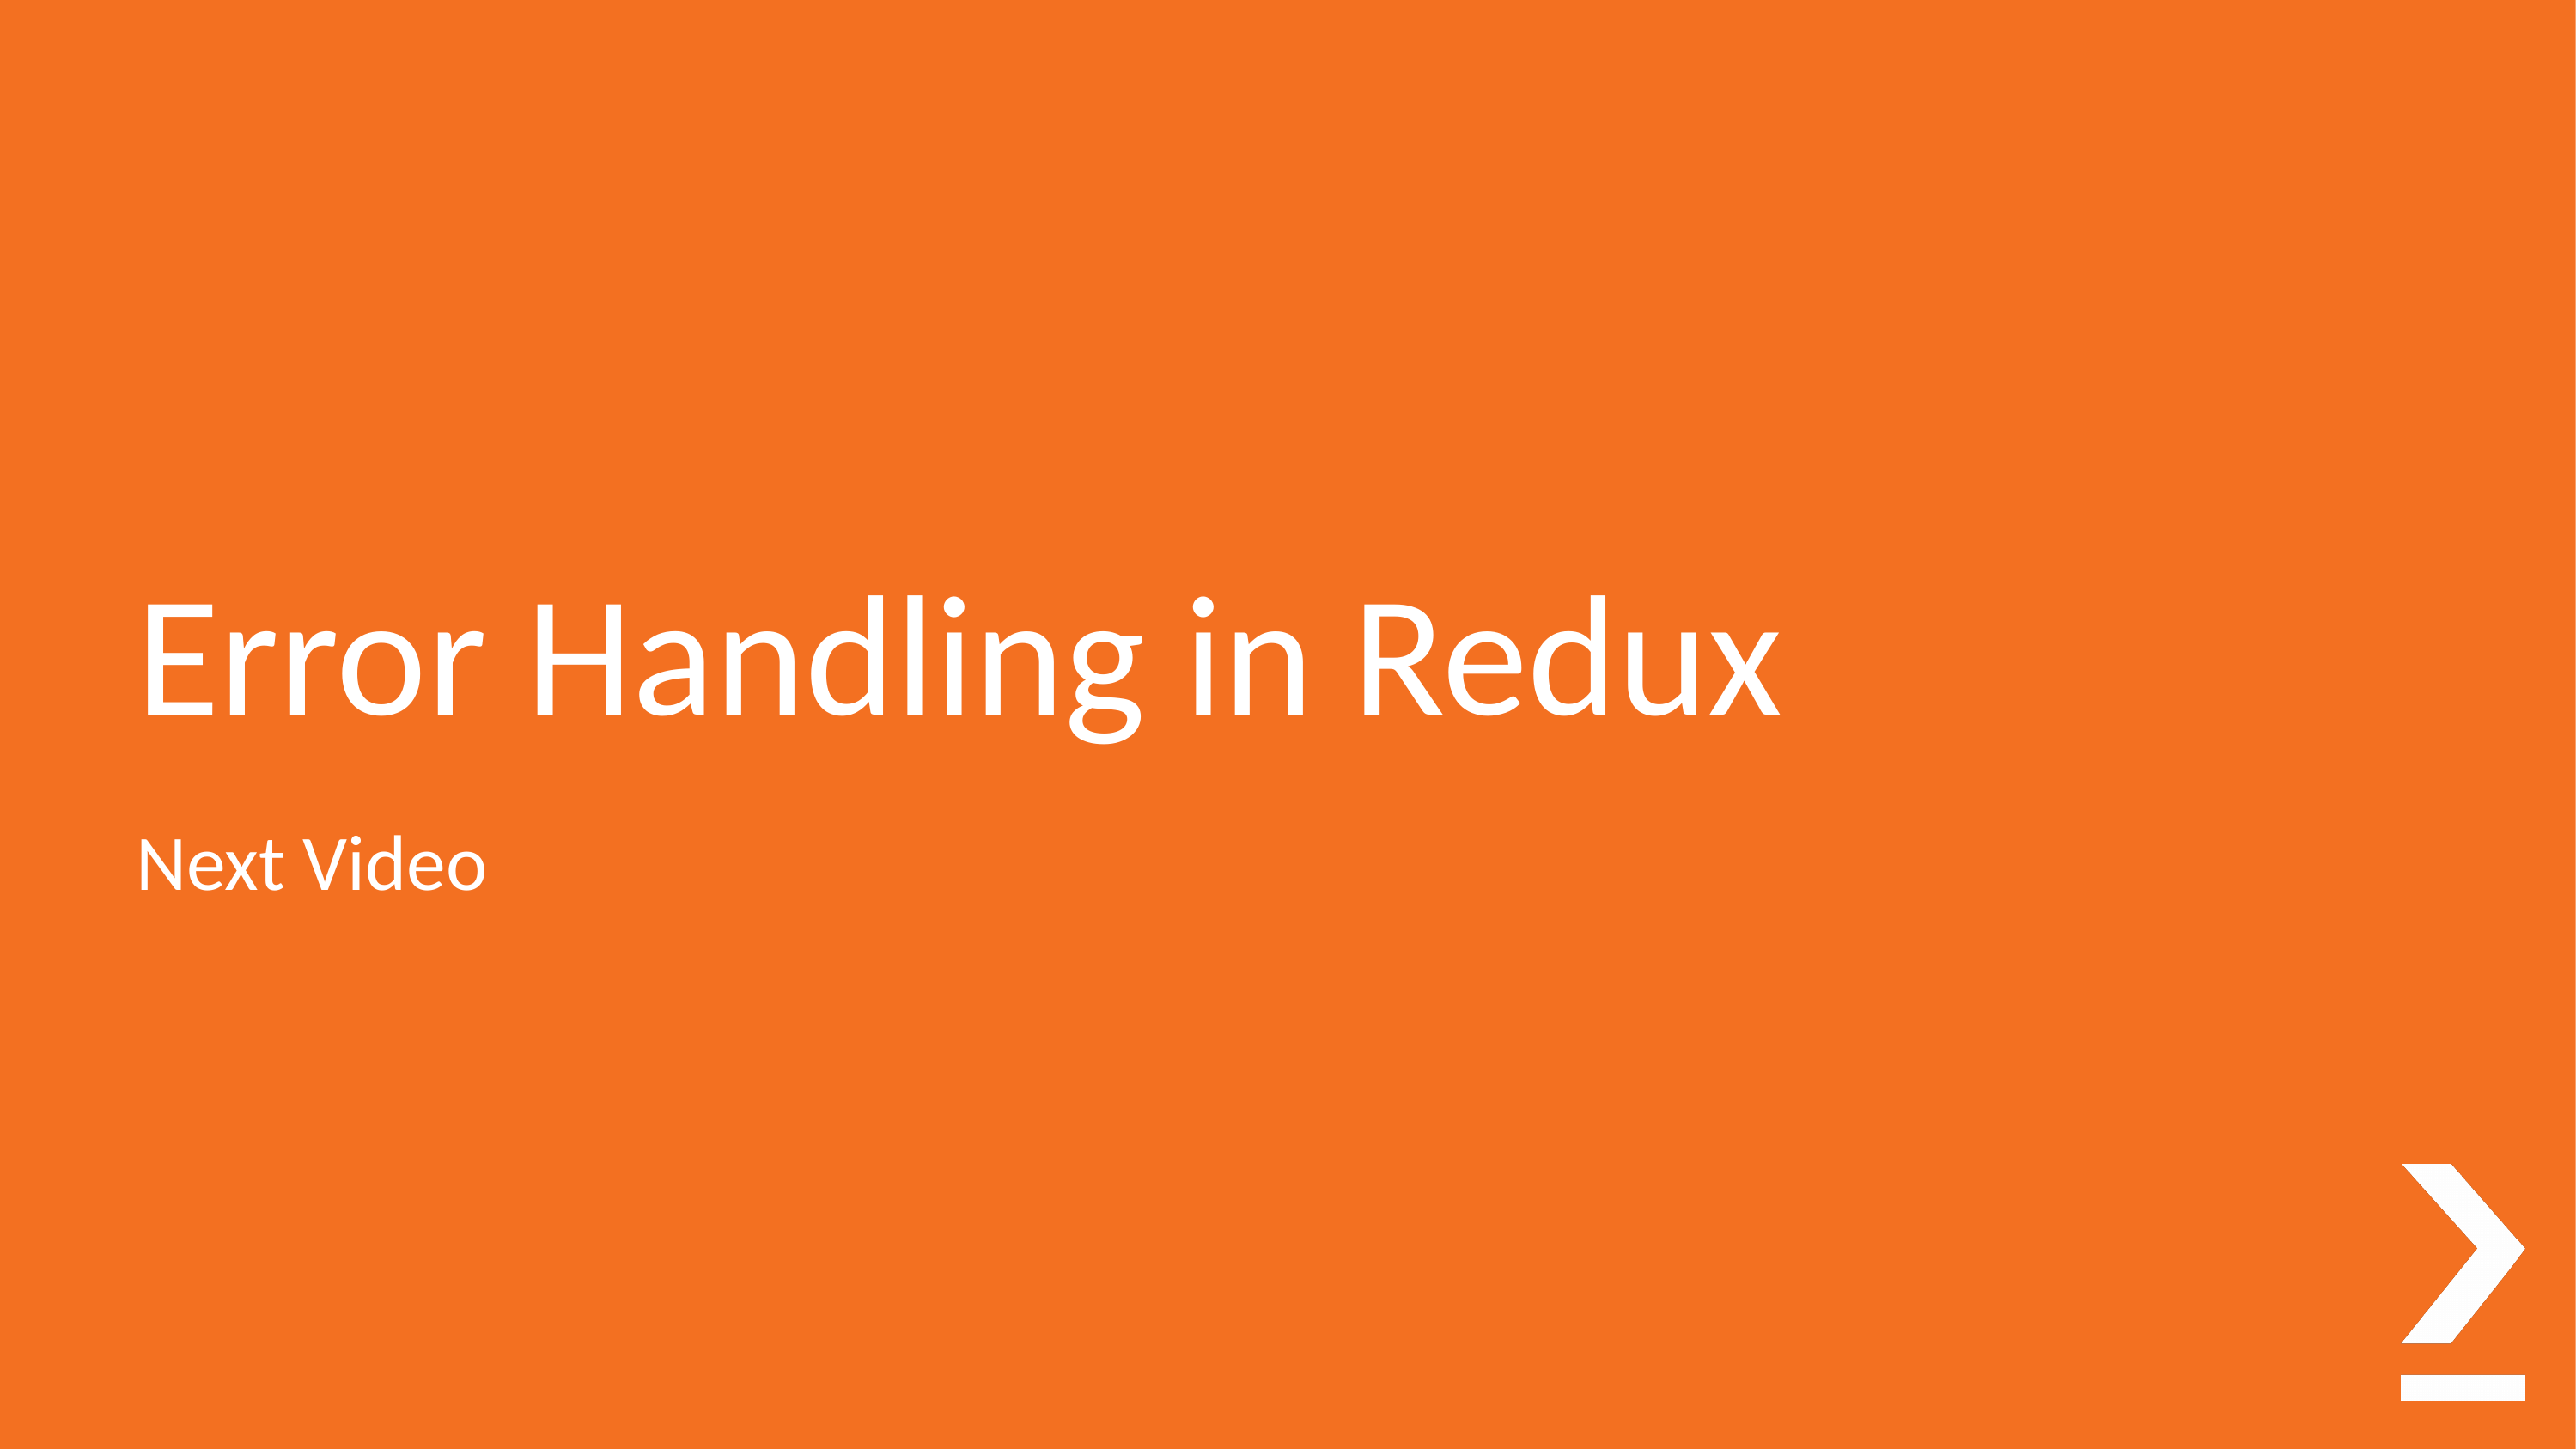

# Error Handling in Redux
Next Video